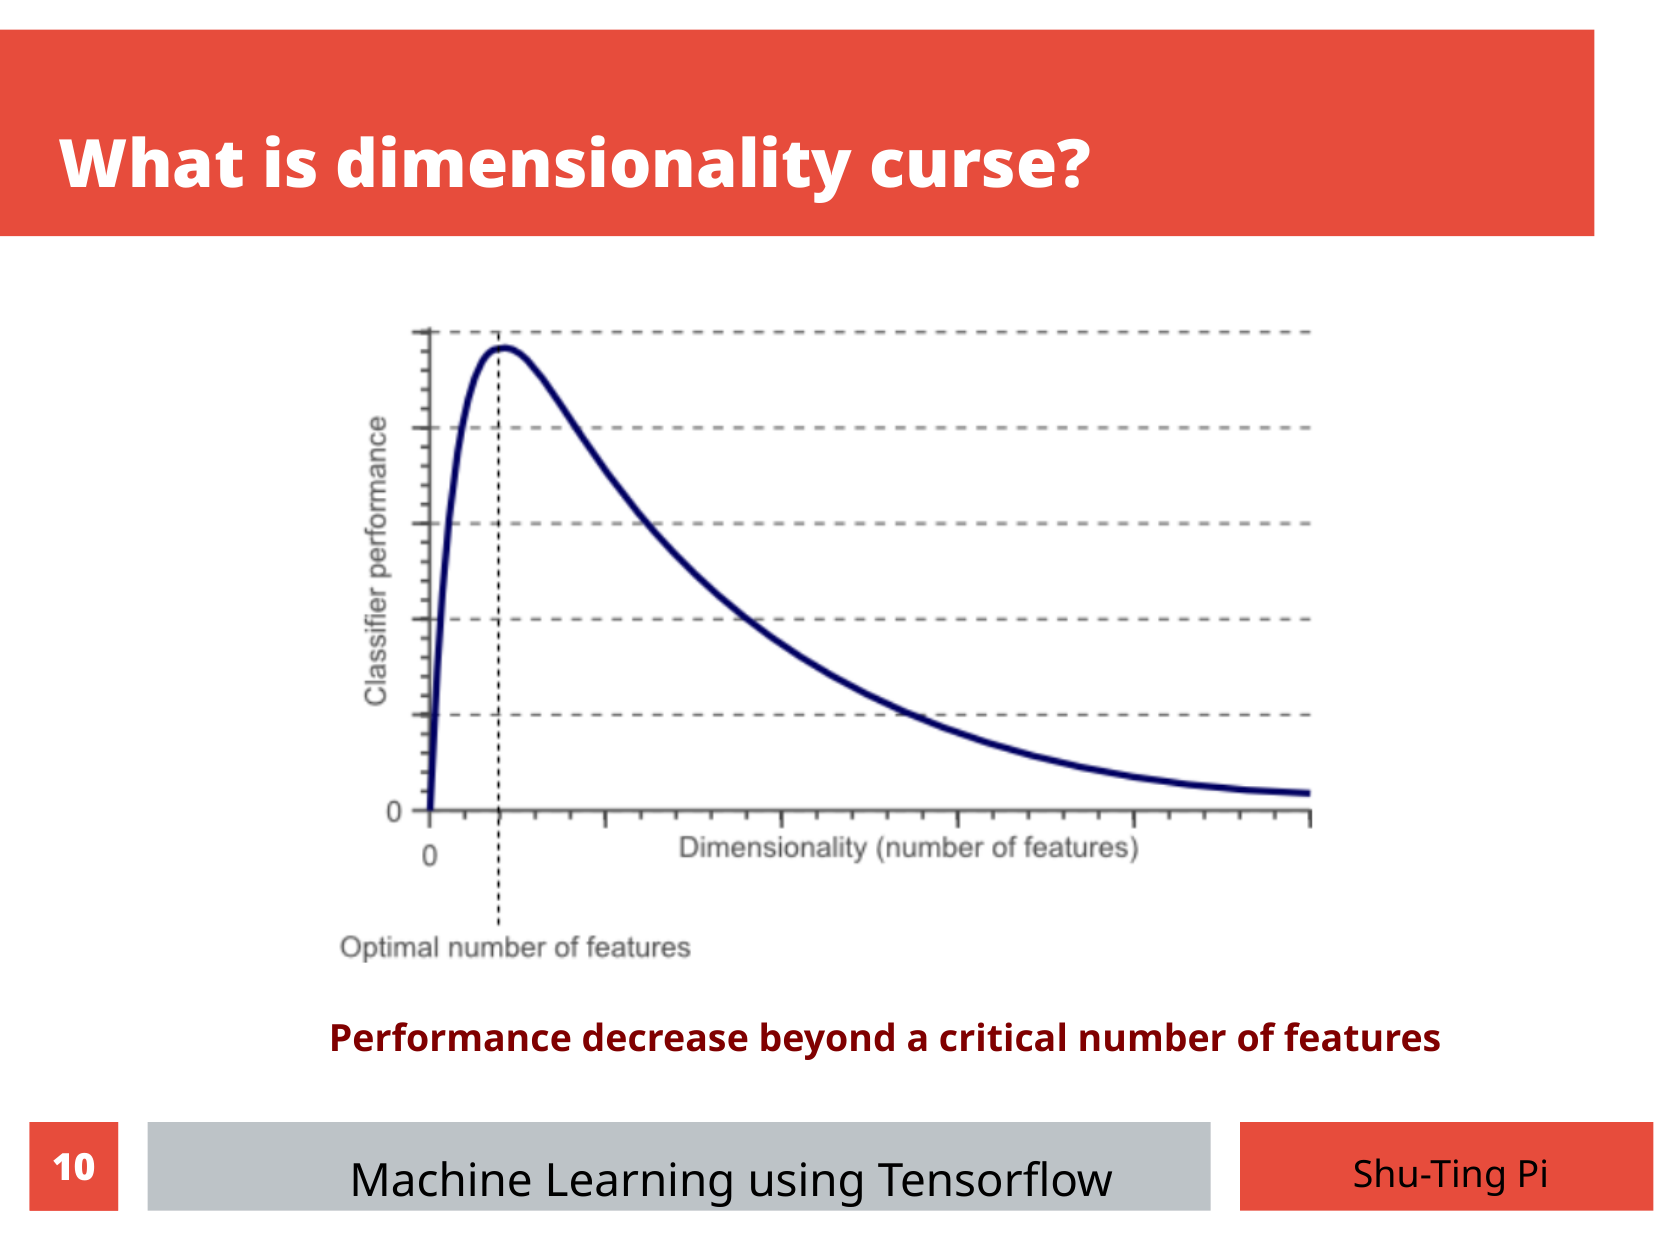

# What is dimensionality curse?
Performance decrease beyond a critical number of features
10
Machine Learning using Tensorflow
Shu-Ting Pi